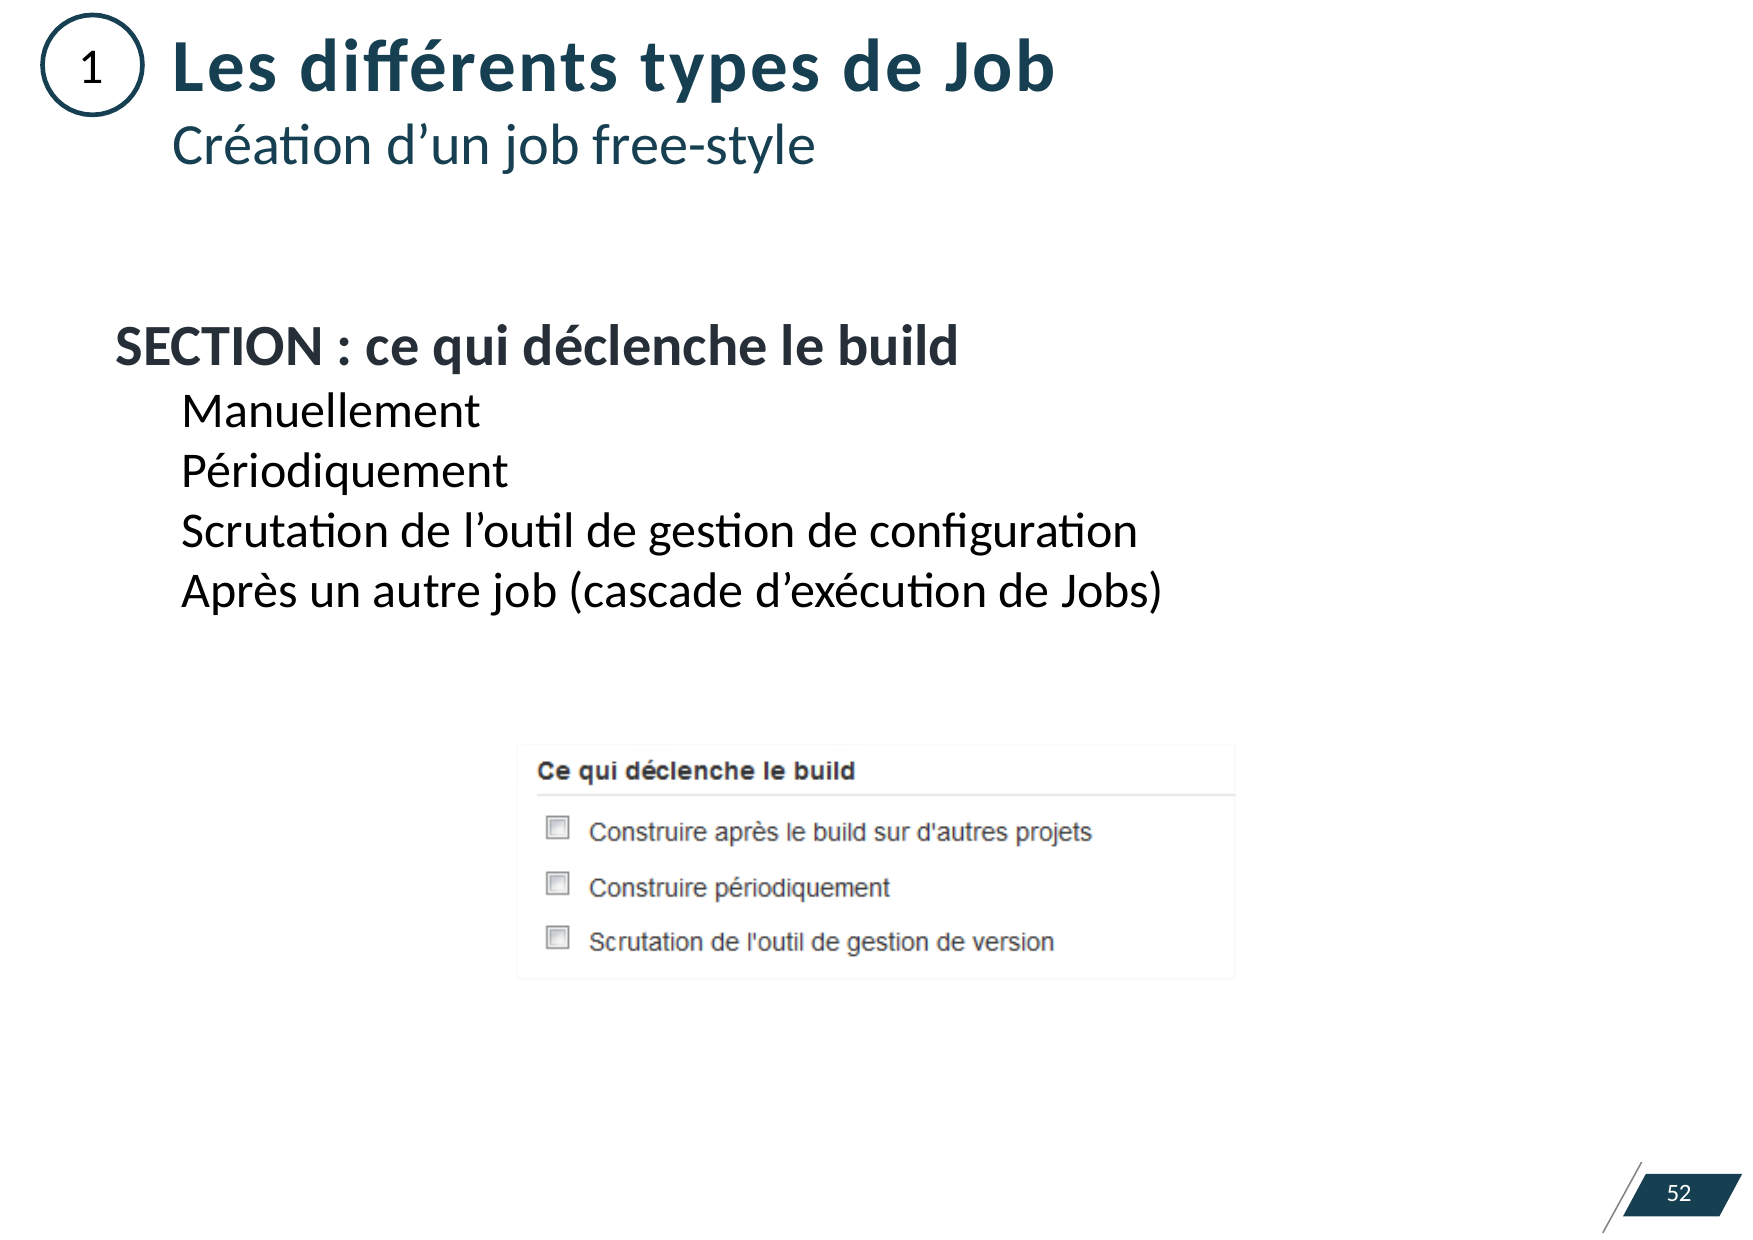

# Les différents types de Job Création d’un job free-style
1
SECTION : ce qui déclenche le build
Manuellement
Périodiquement
Scrutation de l’outil de gestion de configuration
Après un autre job (cascade d’exécution de Jobs)
52